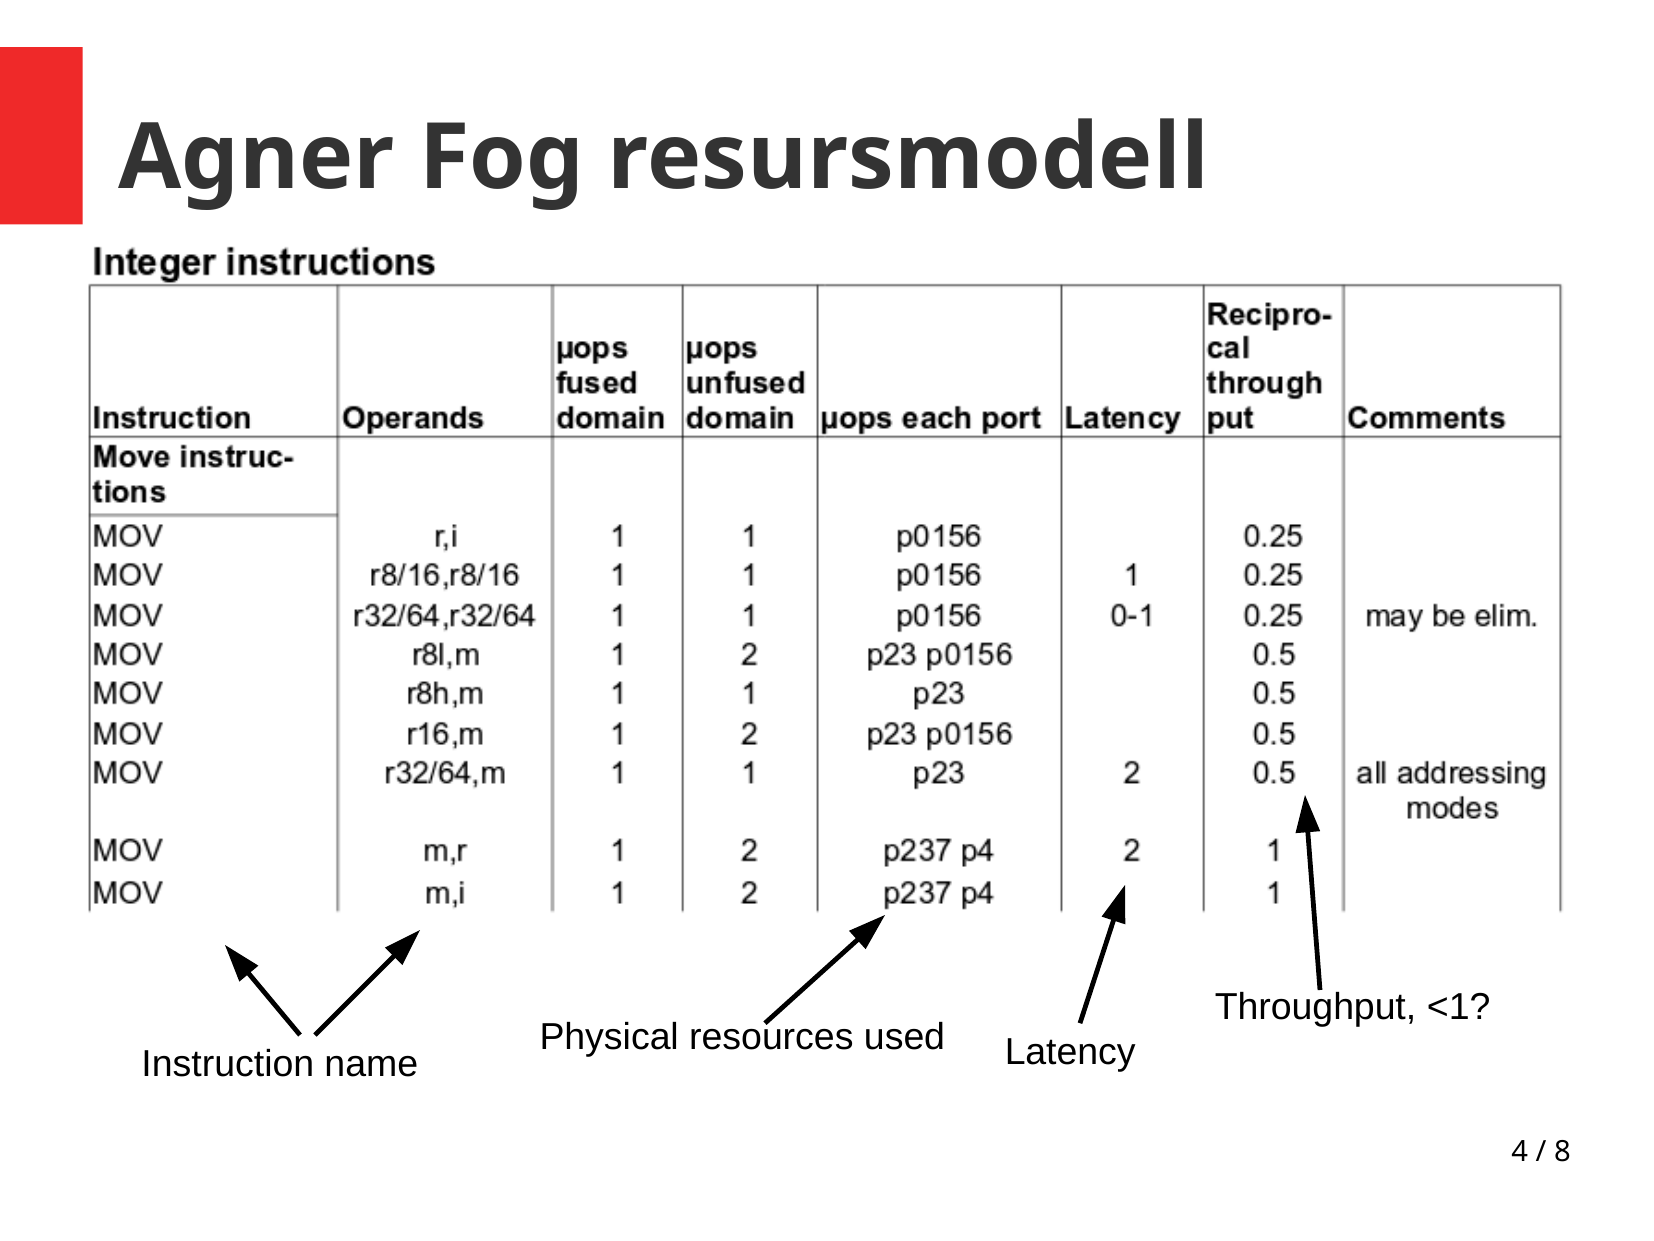

# Agner Fog resursmodell
Throughput, <1?
Physical resources used
Latency
Instruction name
4